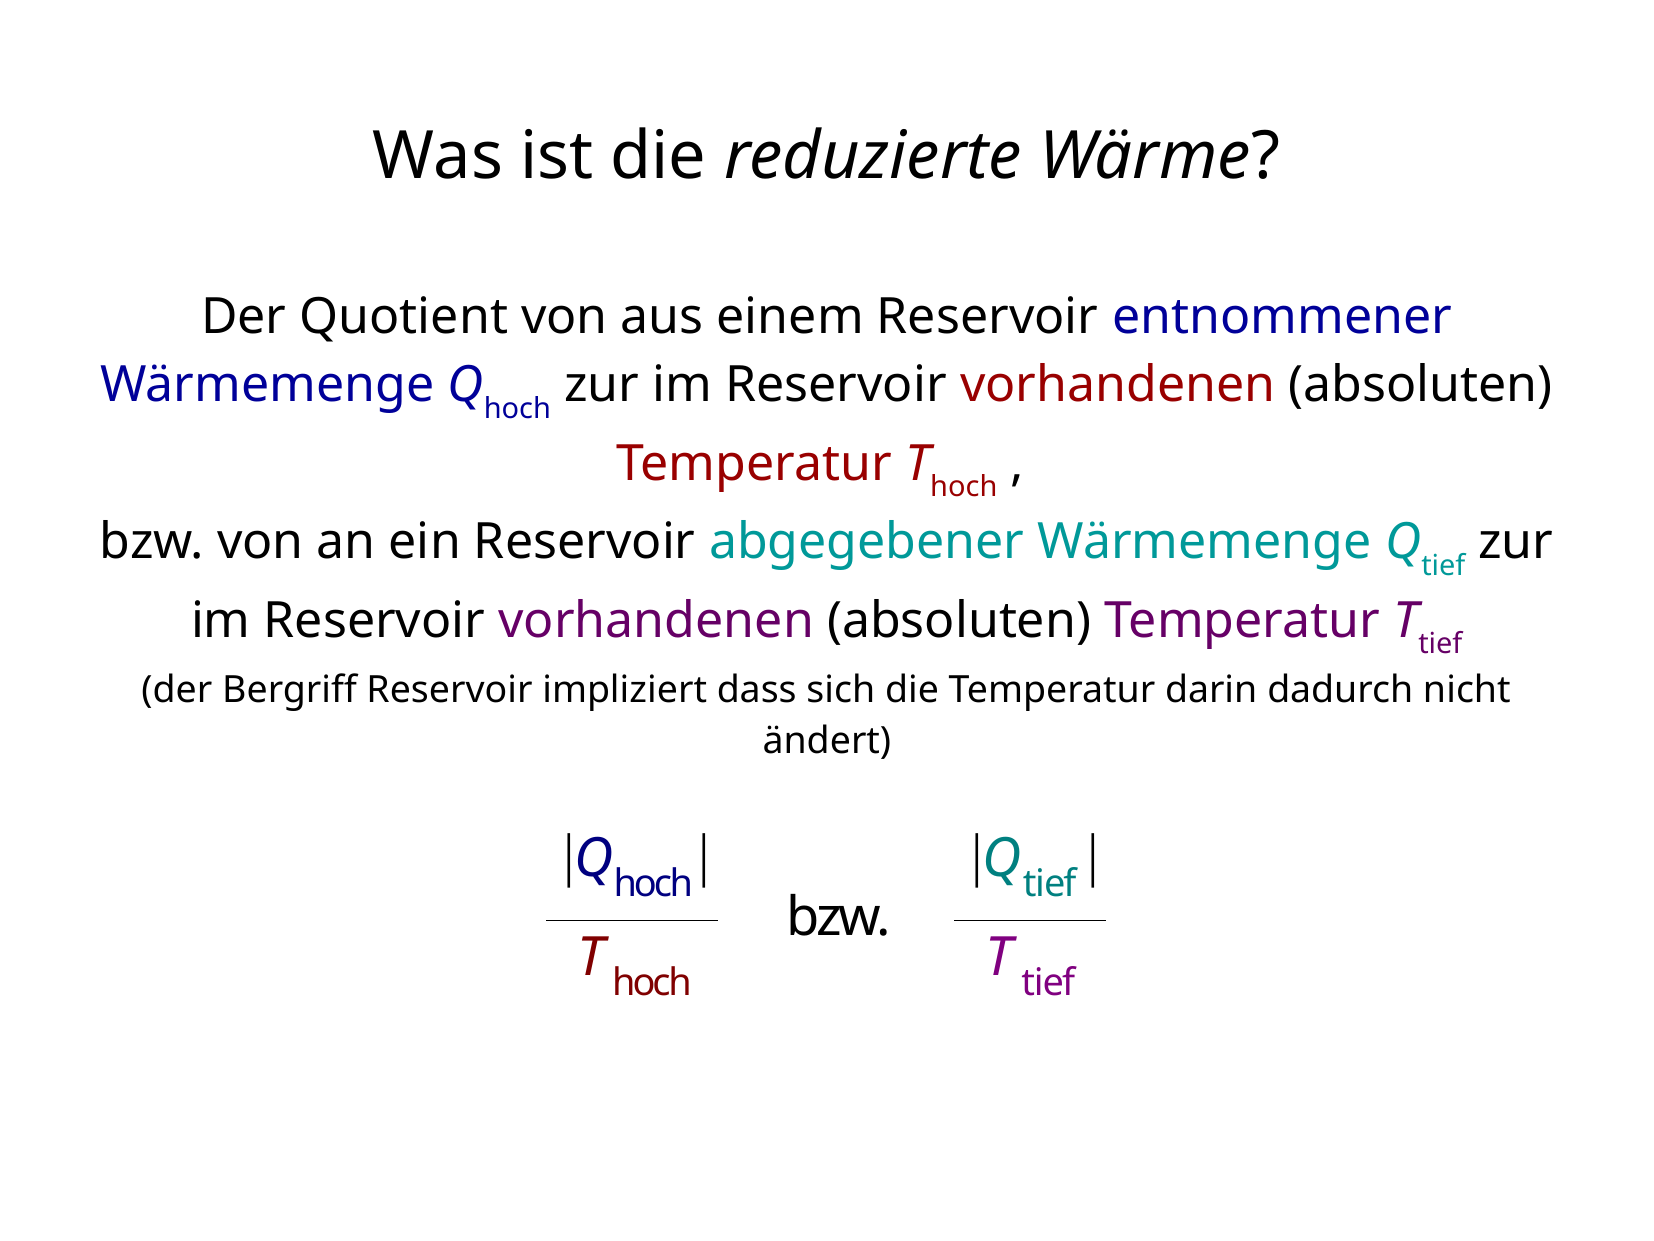

# Was ist die reduzierte Wärme?
Der Quotient von aus einem Reservoir entnommener Wärmemenge Qhoch zur im Reservoir vorhandenen (absoluten) Temperatur Thoch ,
bzw. von an ein Reservoir abgegebener Wärmemenge Qtief zur im Reservoir vorhandenen (absoluten) Temperatur Ttief
(der Bergriff Reservoir impliziert dass sich die Temperatur darin dadurch nicht ändert)